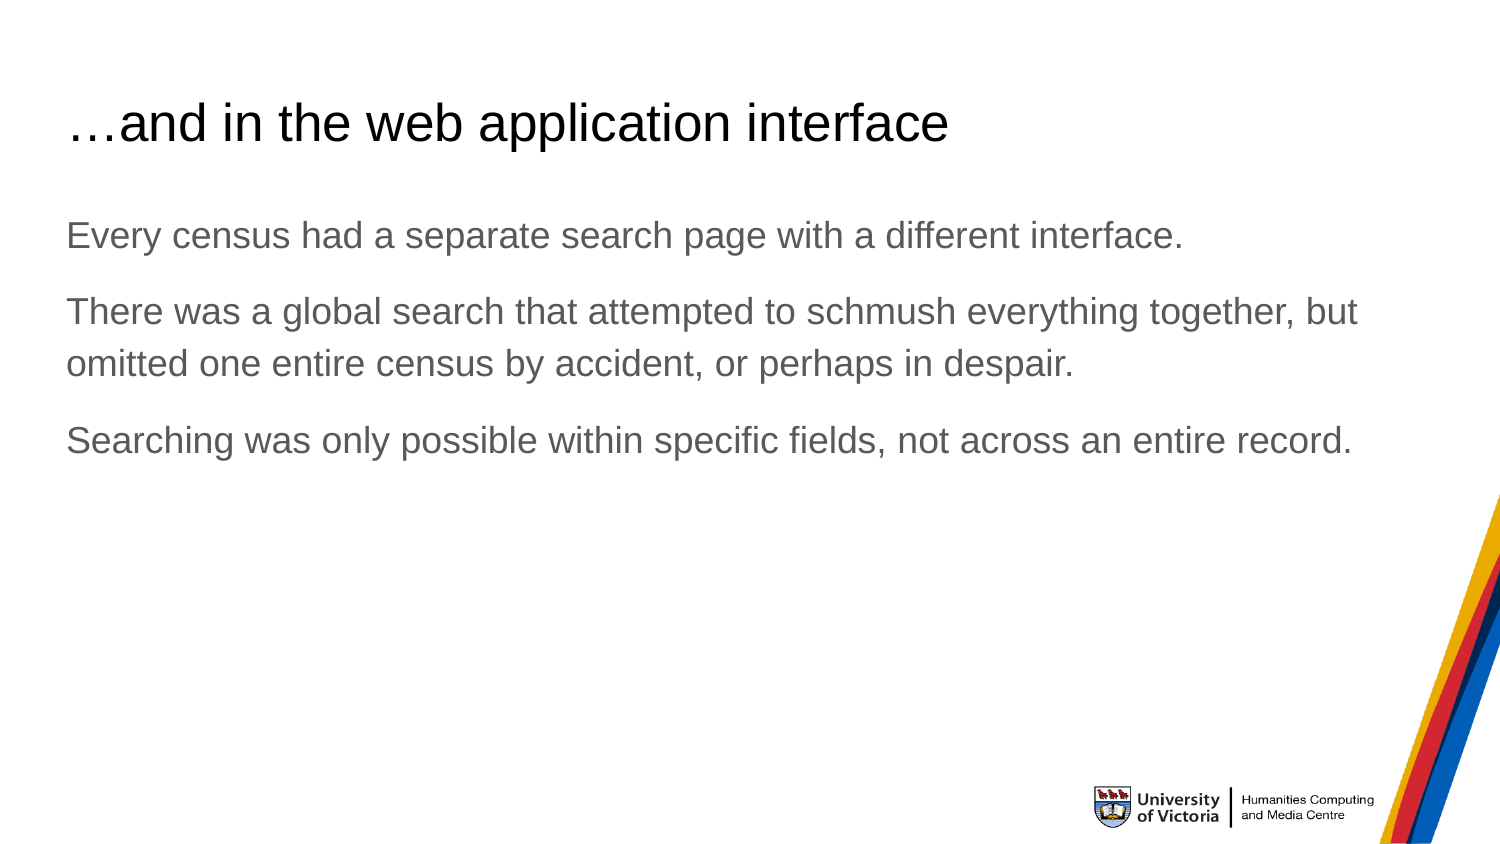

# …and in the web application interface
Every census had a separate search page with a different interface.
There was a global search that attempted to schmush everything together, but omitted one entire census by accident, or perhaps in despair.
Searching was only possible within specific fields, not across an entire record.